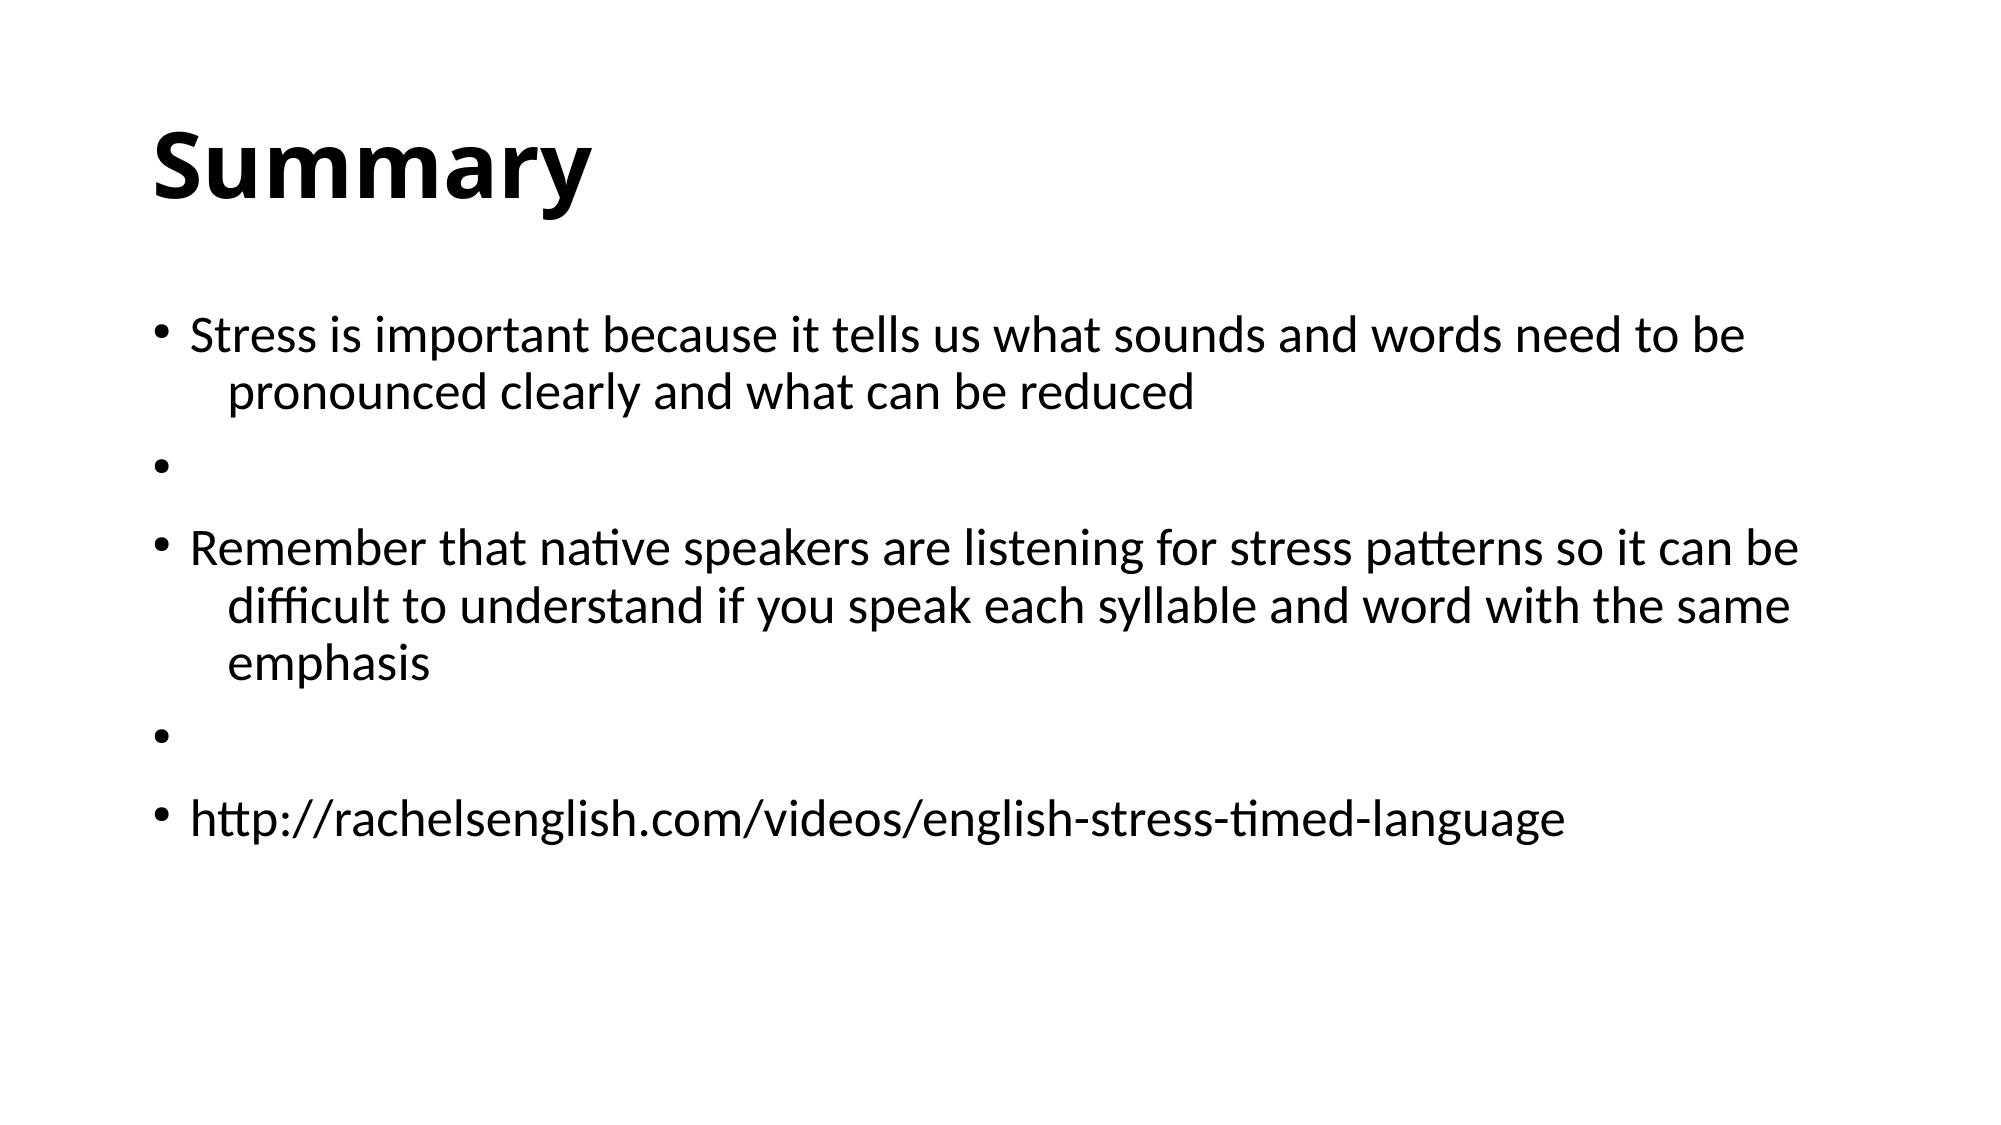

# Summary
Stress is important because it tells us what sounds and words need to be pronounced clearly and what can be reduced
Remember that native speakers are listening for stress patterns so it can be difficult to understand if you speak each syllable and word with the same emphasis
http://rachelsenglish.com/videos/english-stress-timed-language